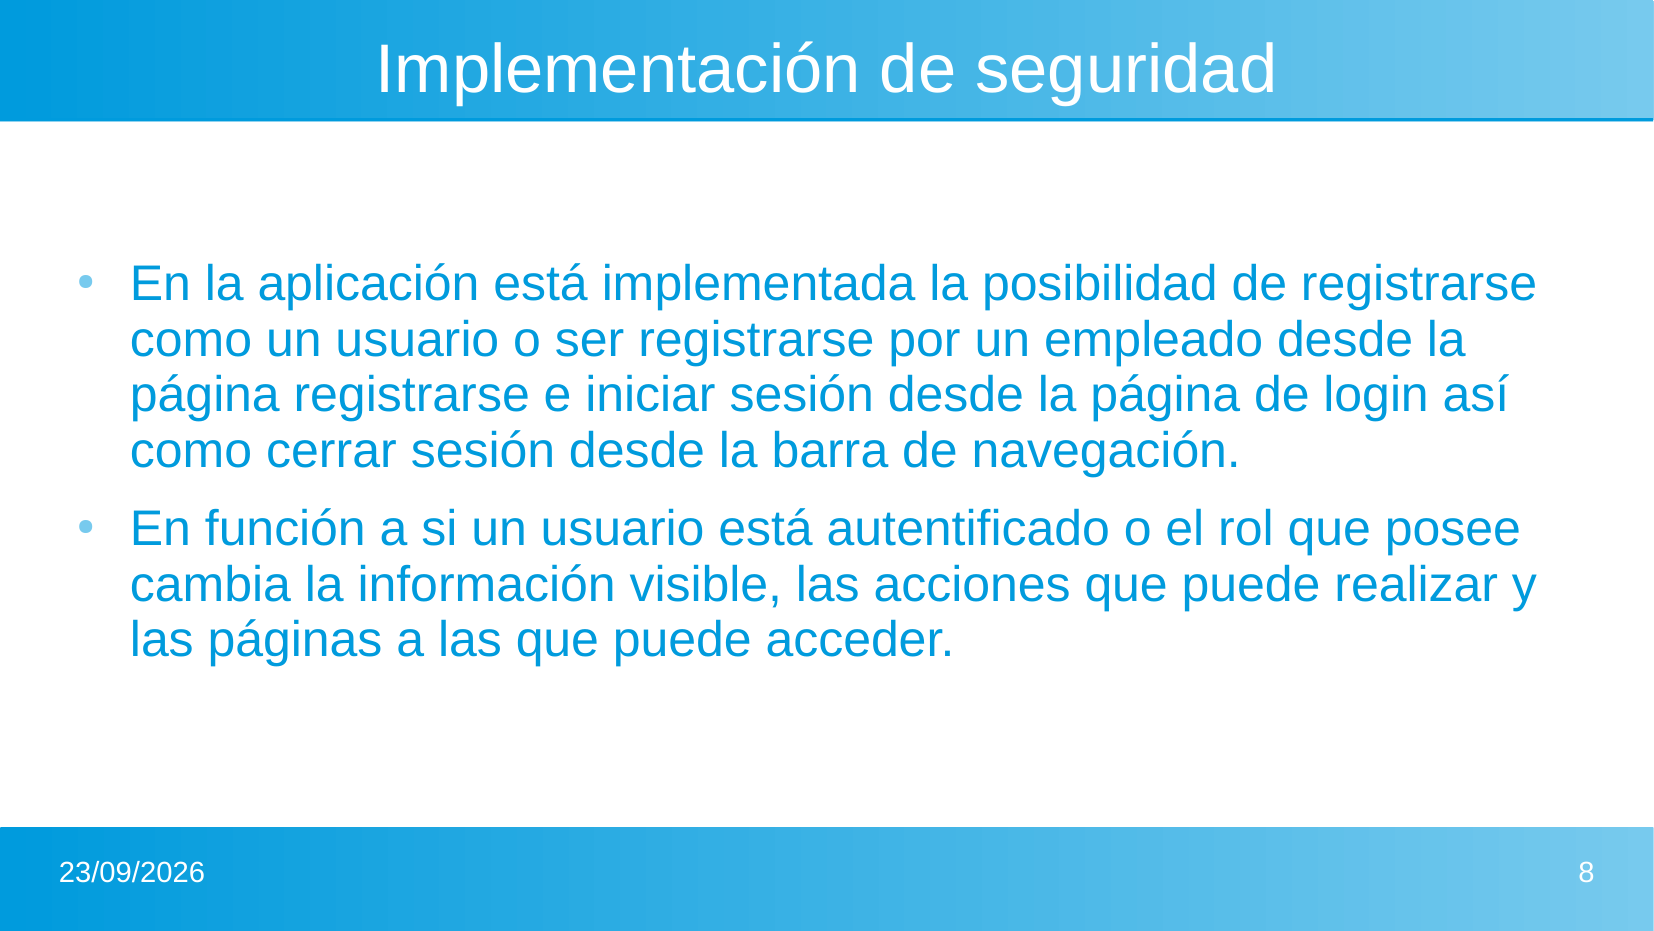

# Implementación de seguridad
En la aplicación está implementada la posibilidad de registrarse como un usuario o ser registrarse por un empleado desde la página registrarse e iniciar sesión desde la página de login así como cerrar sesión desde la barra de navegación.
En función a si un usuario está autentificado o el rol que posee cambia la información visible, las acciones que puede realizar y las páginas a las que puede acceder.
8